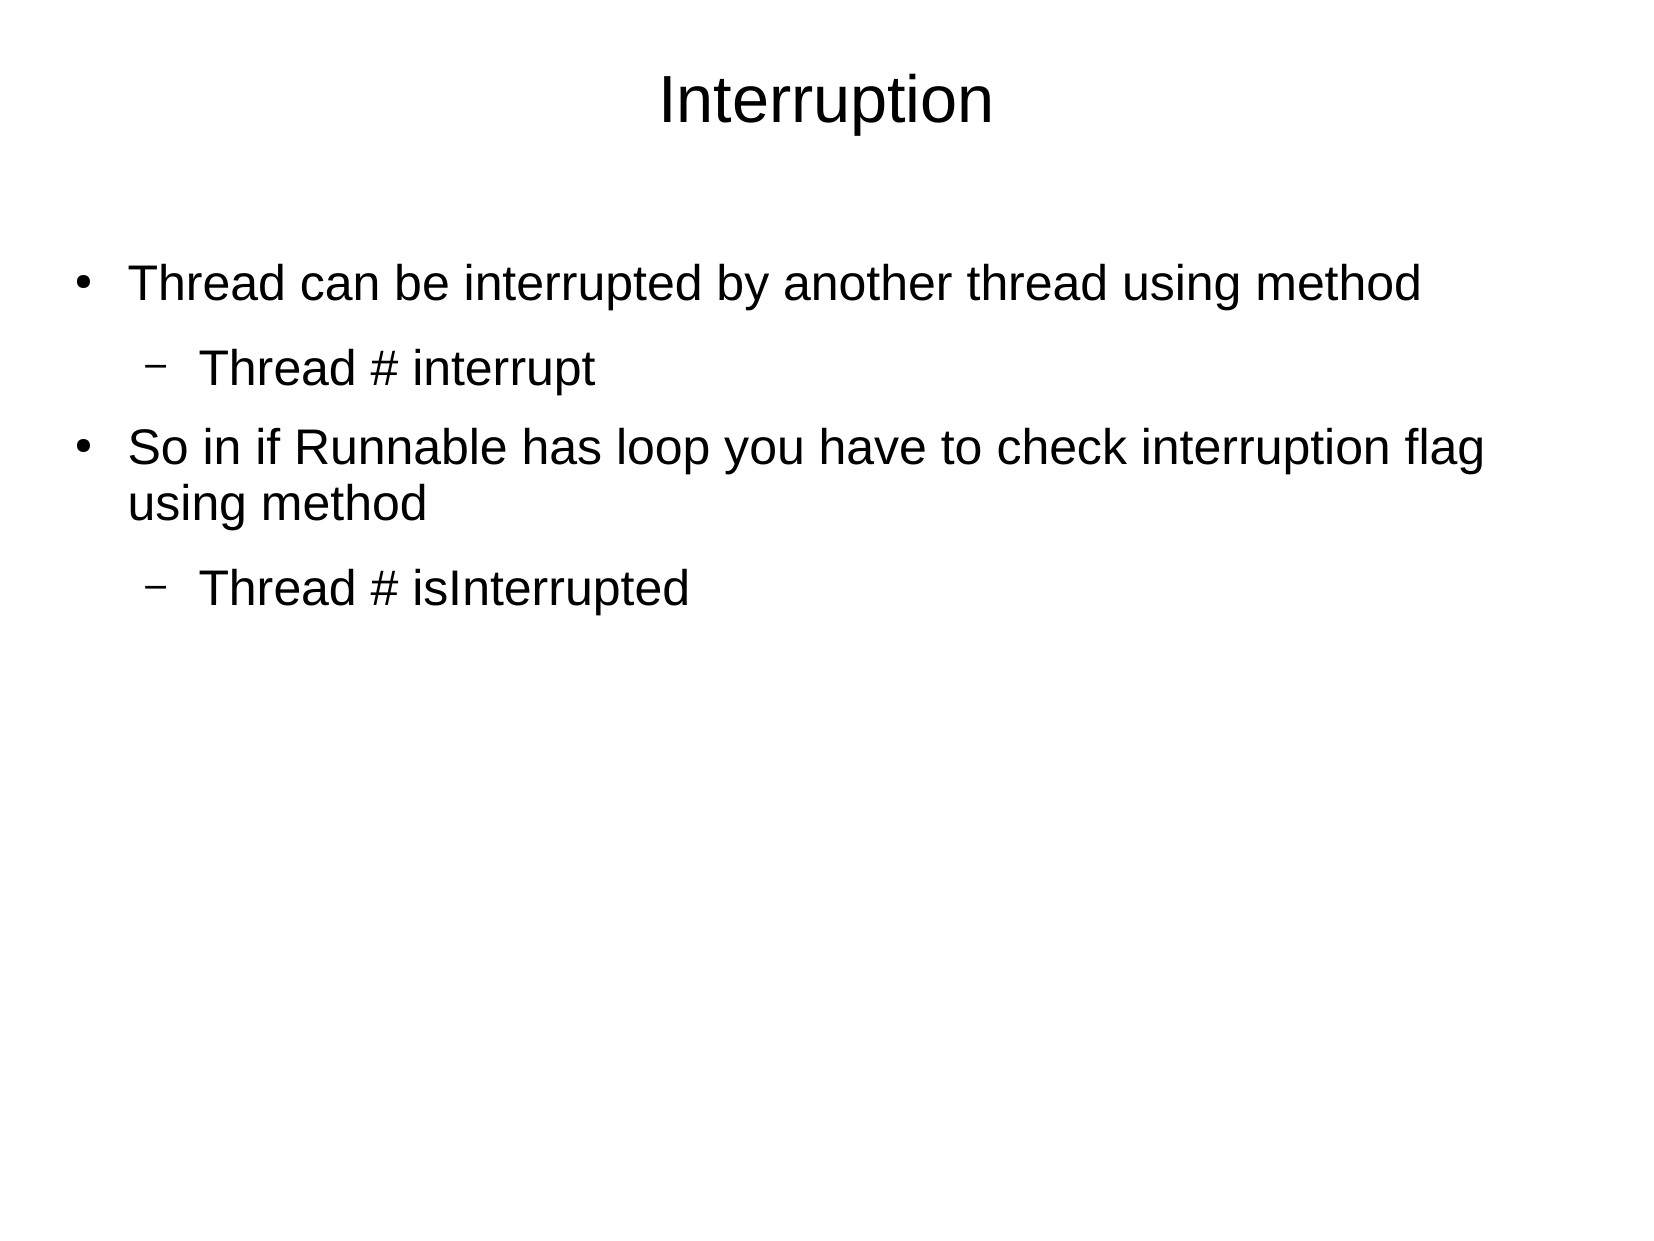

# Interruption
Thread can be interrupted by another thread using method
Thread # interrupt
So in if Runnable has loop you have to check interruption flag using method
Thread # isInterrupted